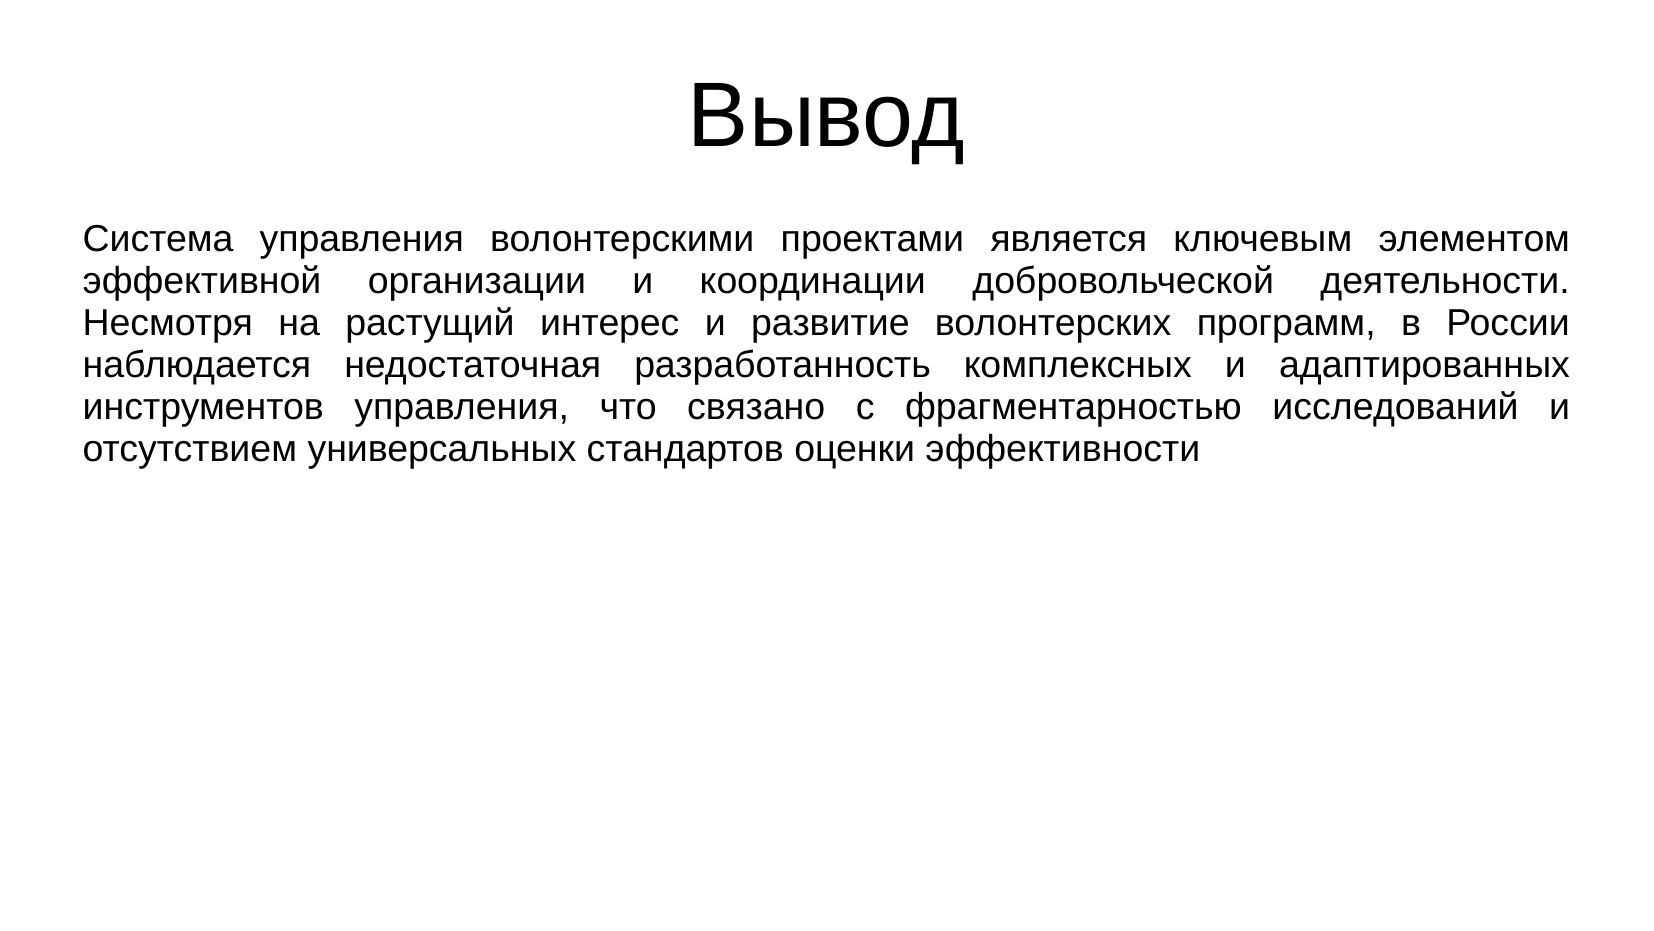

# Вывод
Система управления волонтерскими проектами является ключевым элементом эффективной организации и координации добровольческой деятельности. Несмотря на растущий интерес и развитие волонтерских программ, в России наблюдается недостаточная разработанность комплексных и адаптированных инструментов управления, что связано с фрагментарностью исследований и отсутствием универсальных стандартов оценки эффективности